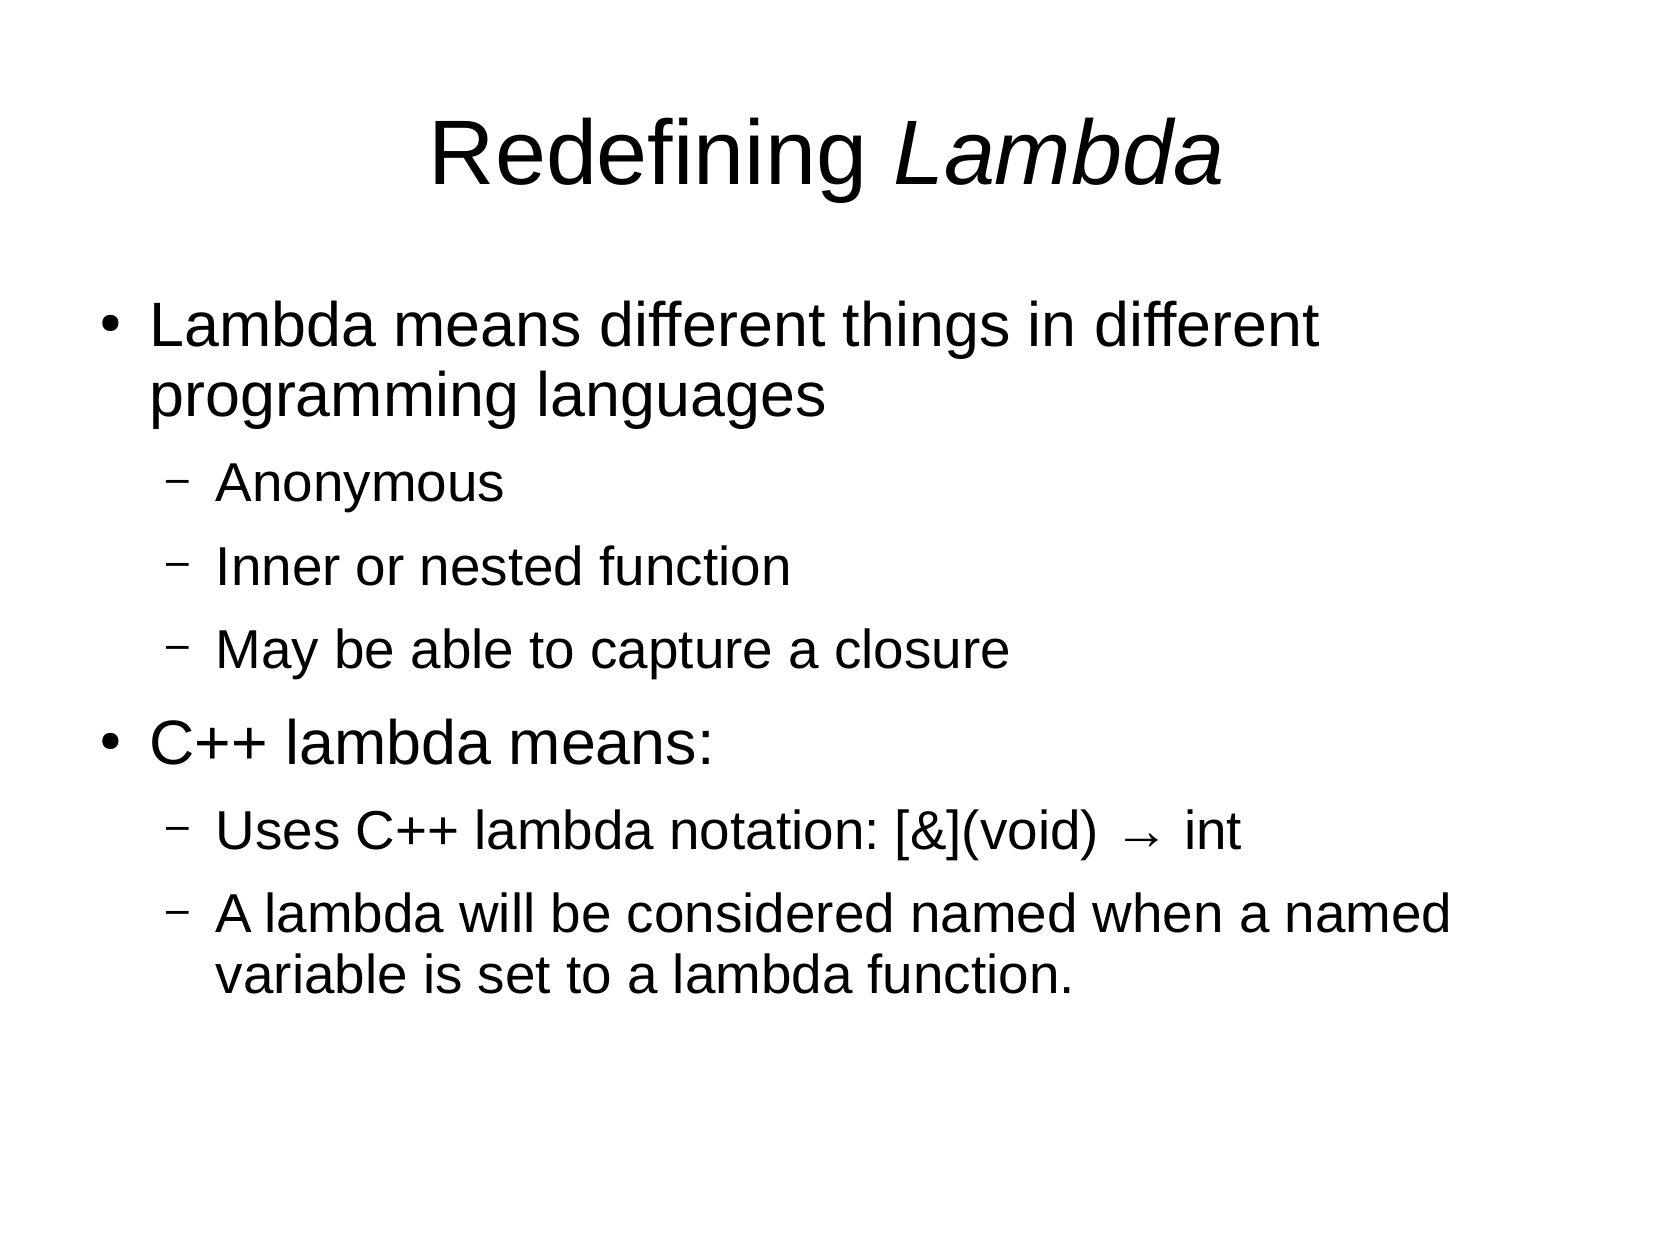

# Redefining Lambda
Lambda means different things in different programming languages
Anonymous
Inner or nested function
May be able to capture a closure
C++ lambda means:
Uses C++ lambda notation: [&](void) → int
A lambda will be considered named when a named variable is set to a lambda function.